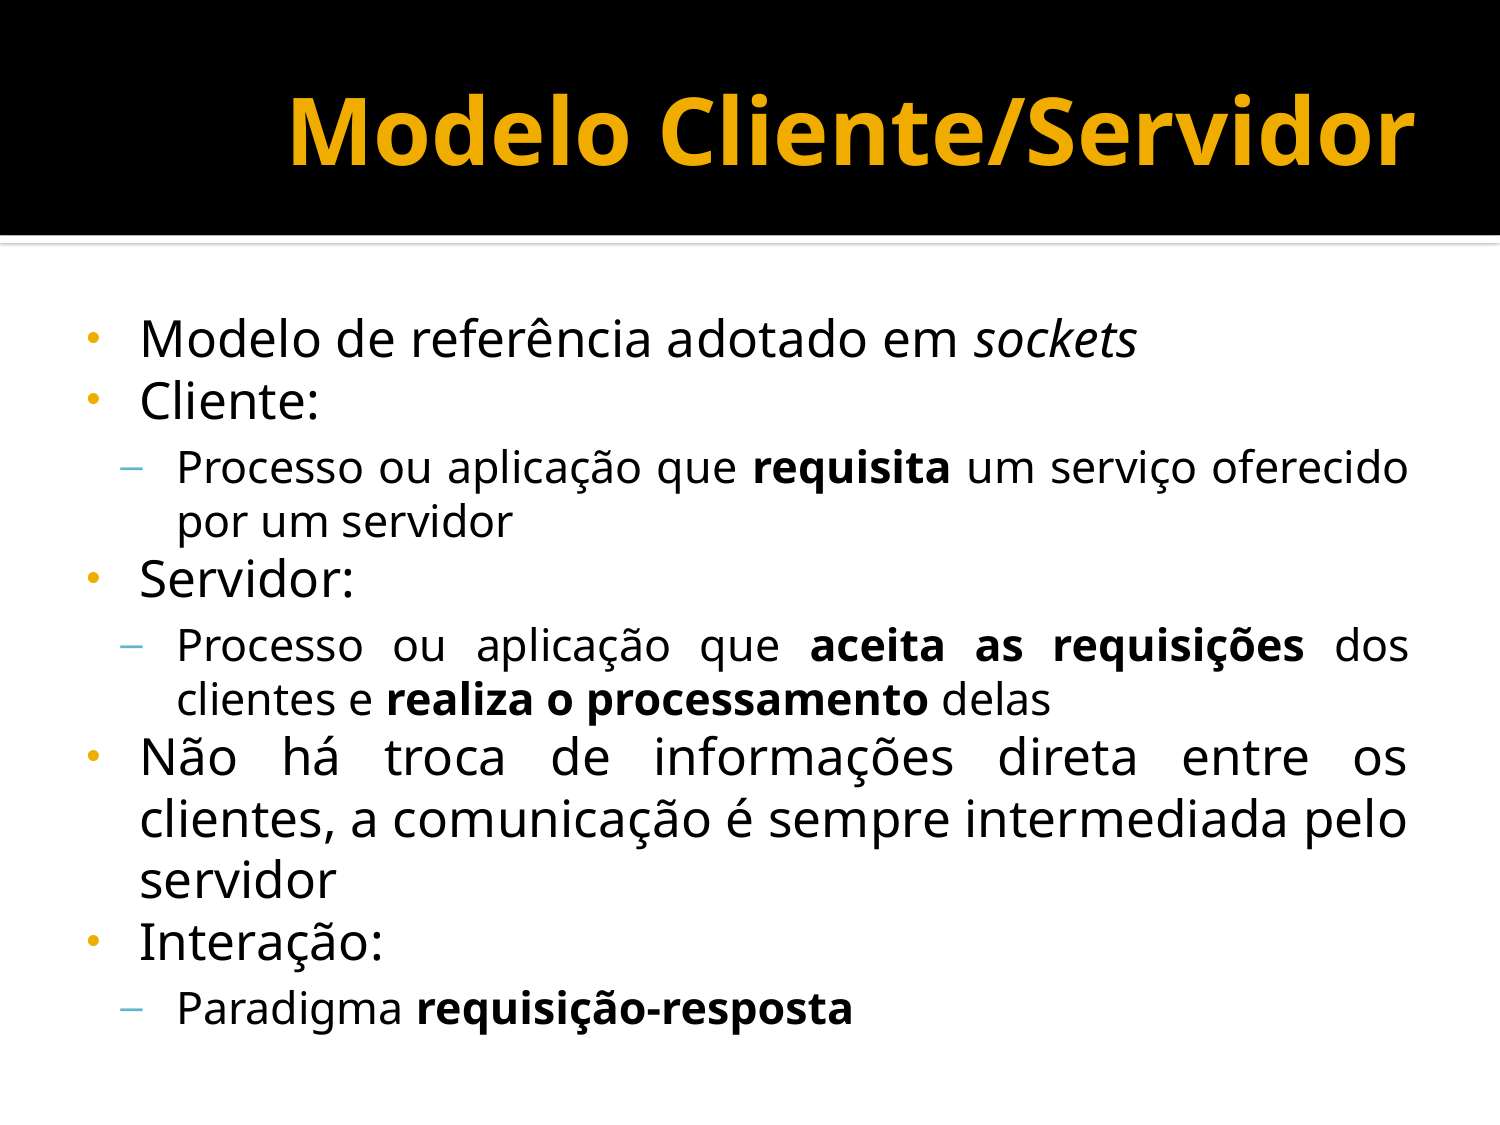

# Modelo Cliente/Servidor
Modelo de referência adotado em sockets
Cliente:
Processo ou aplicação que requisita um serviço oferecido por um servidor
Servidor:
Processo ou aplicação que aceita as requisições dos clientes e realiza o processamento delas
Não há troca de informações direta entre os clientes, a comunicação é sempre intermediada pelo servidor
Interação:
Paradigma requisição-resposta